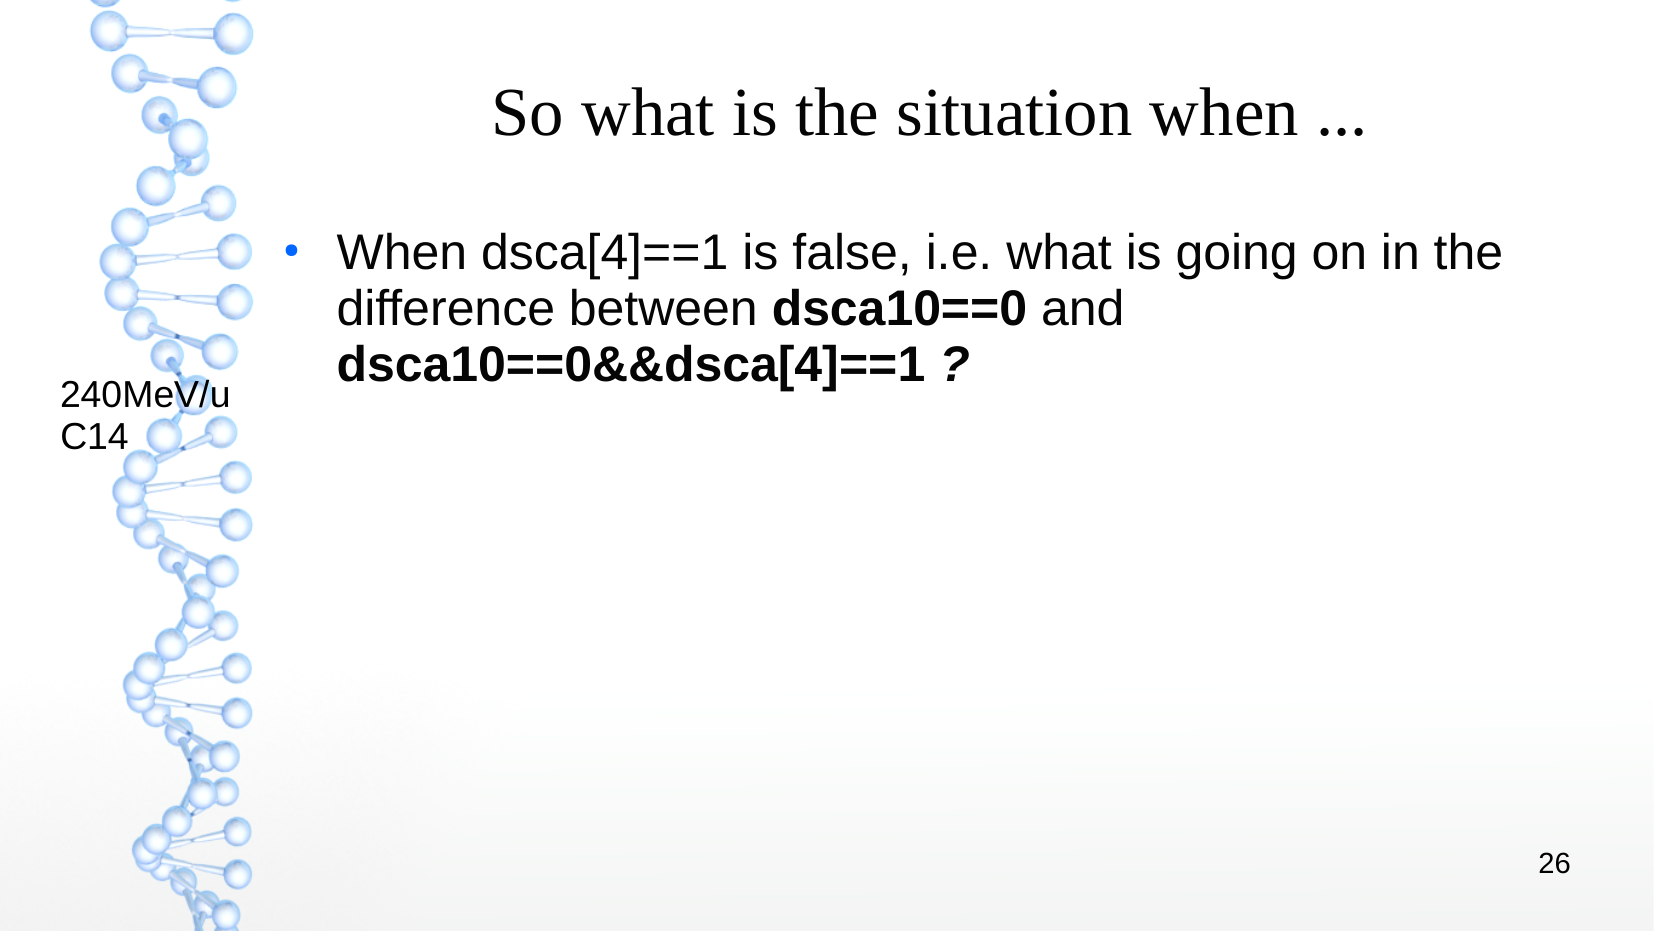

# So what is the situation when ...
When dsca[4]==1 is false, i.e. what is going on in the difference between dsca10==0 and dsca10==0&&dsca[4]==1 ?
240MeV/u C14
26